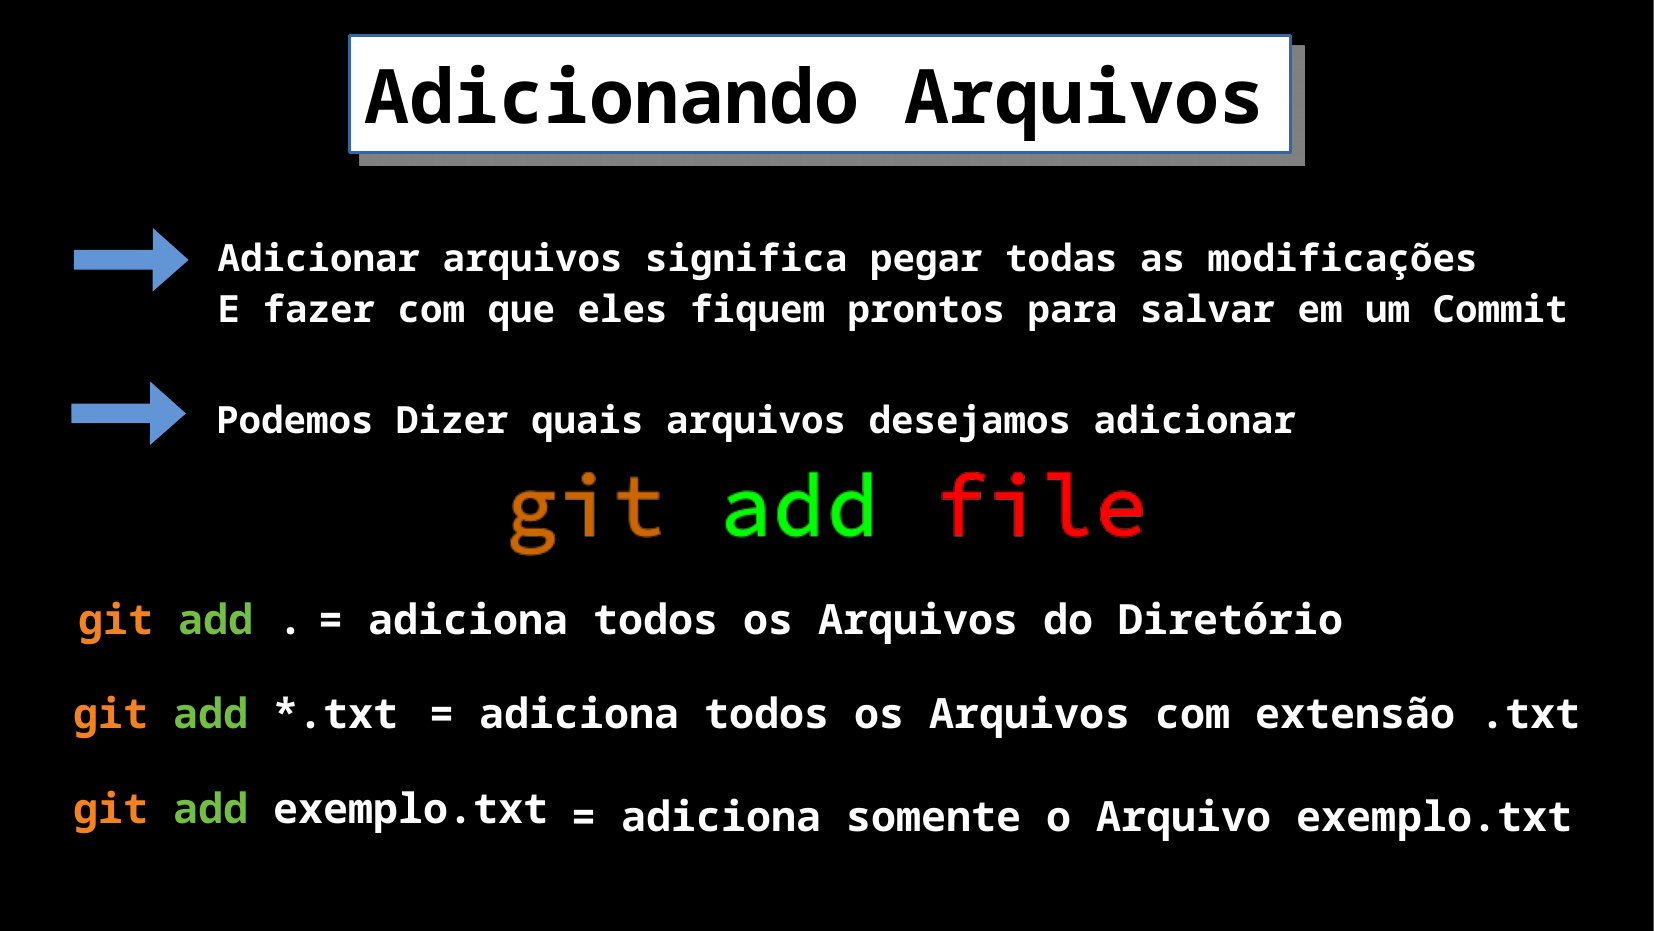

Adicionando Arquivos
Adicionar arquivos significa pegar todas as modificações
E fazer com que eles fiquem prontos para salvar em um Commit
Podemos Dizer quais arquivos desejamos adicionar
git add .
 = adiciona todos os Arquivos do Diretório
git add *.txt
 = adiciona todos os Arquivos com extensão .txt
git add exemplo.txt
 = adiciona somente o Arquivo exemplo.txt